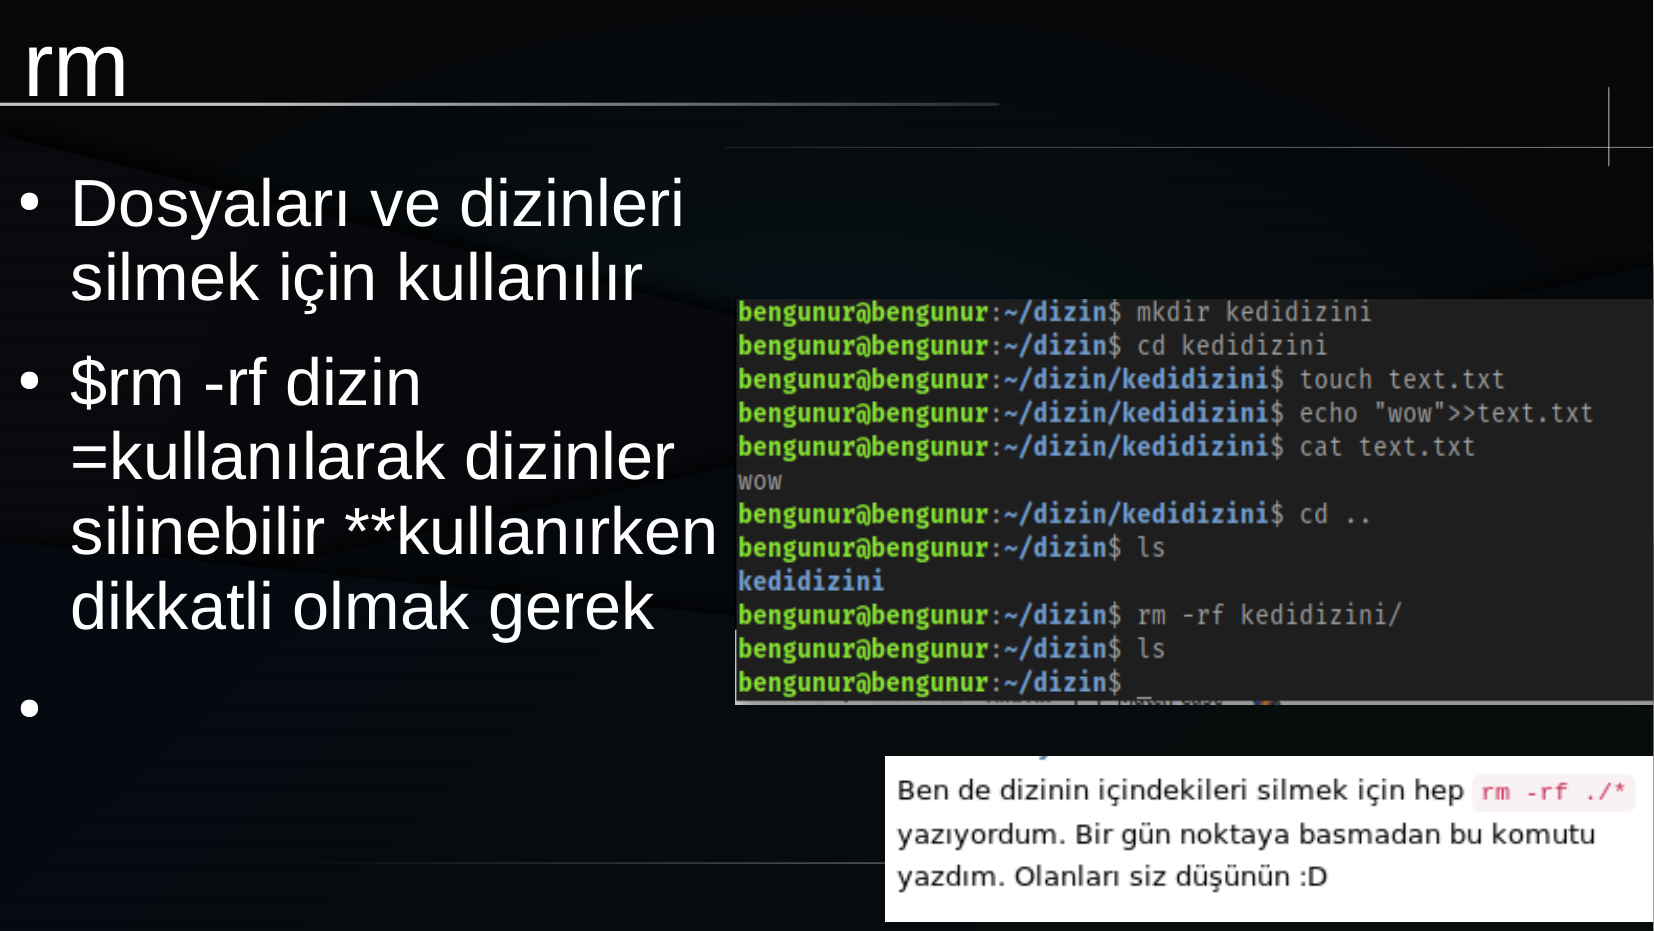

# rm
Dosyaları ve dizinleri silmek için kullanılır
$rm -rf dizin =kullanılarak dizinler silinebilir **kullanırken dikkatli olmak gerek